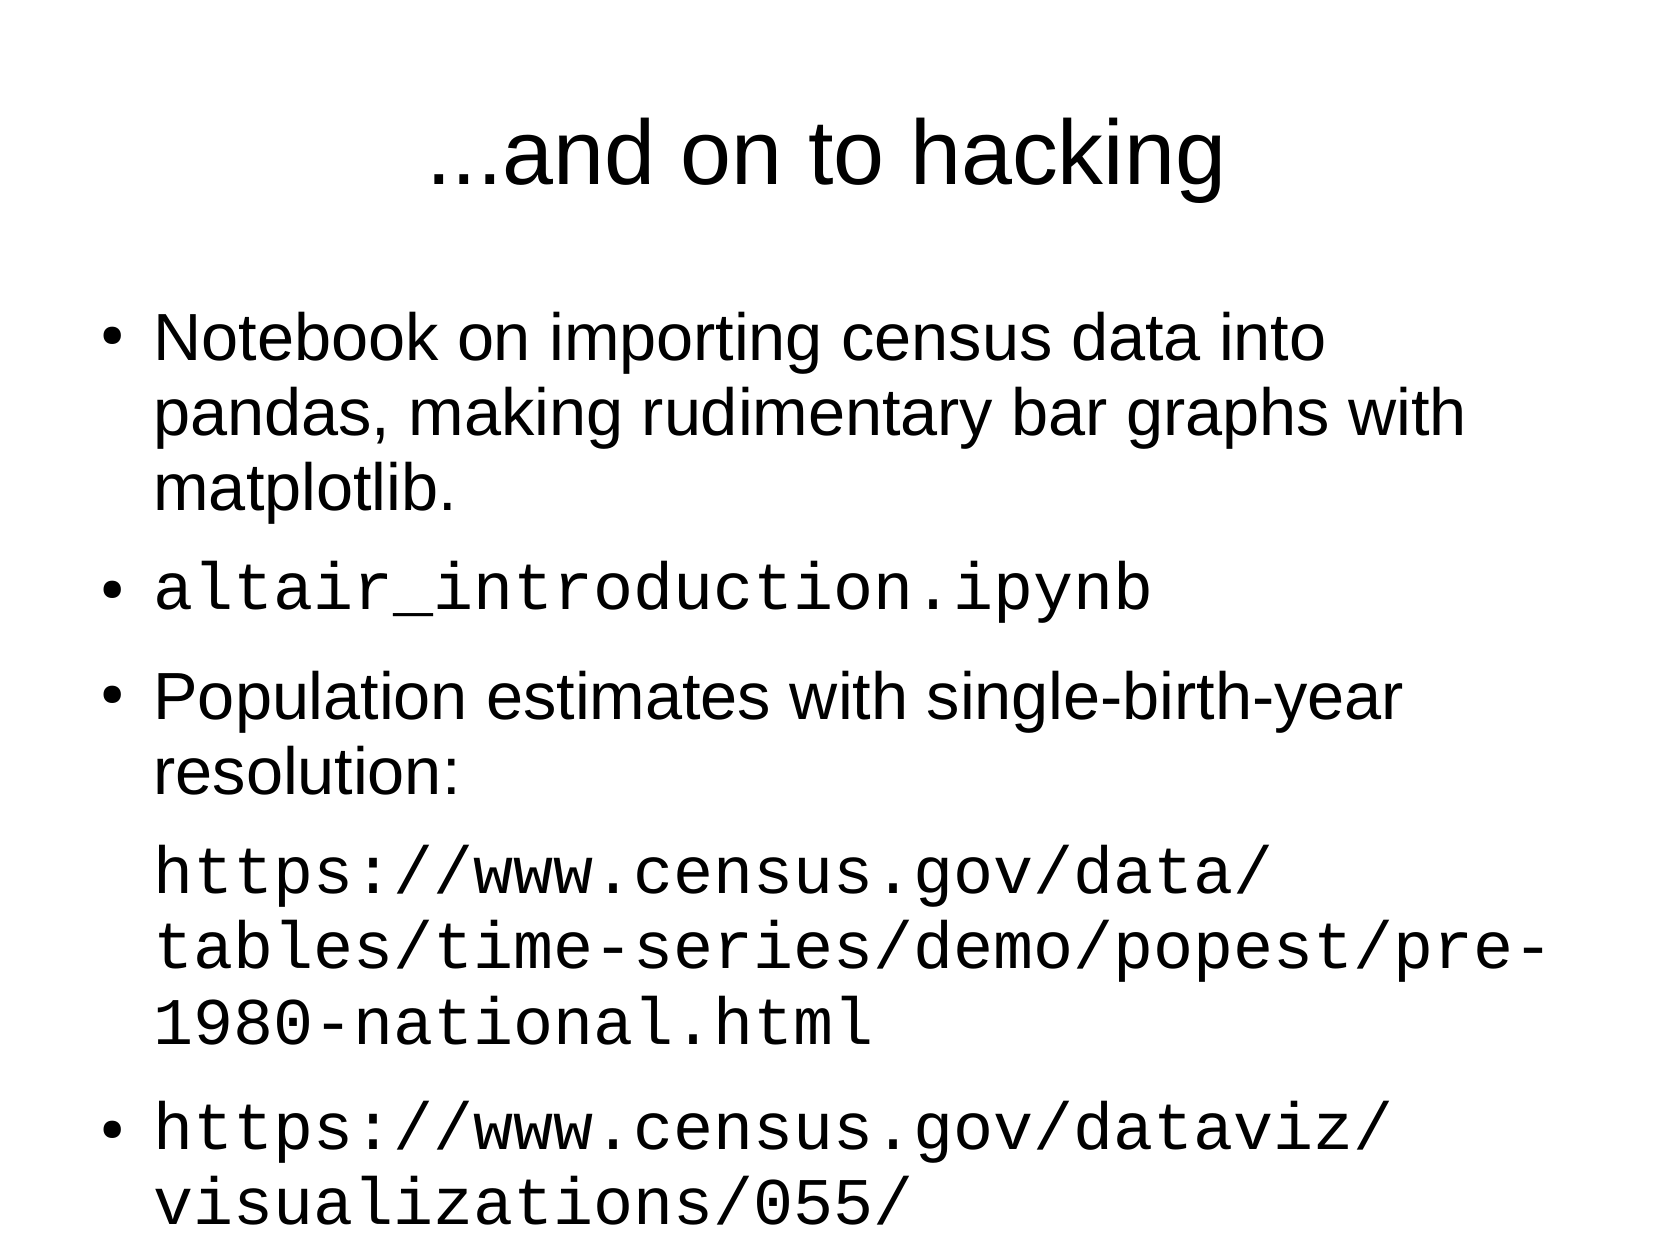

# ...and on to hacking
Notebook on importing census data into pandas, making rudimentary bar graphs with matplotlib.
altair_introduction.ipynb
Population estimates with single-birth-year resolution:
https://www.census.gov/data/tables/time-series/demo/popest/pre-1980-national.html
https://www.census.gov/dataviz/visualizations/055/